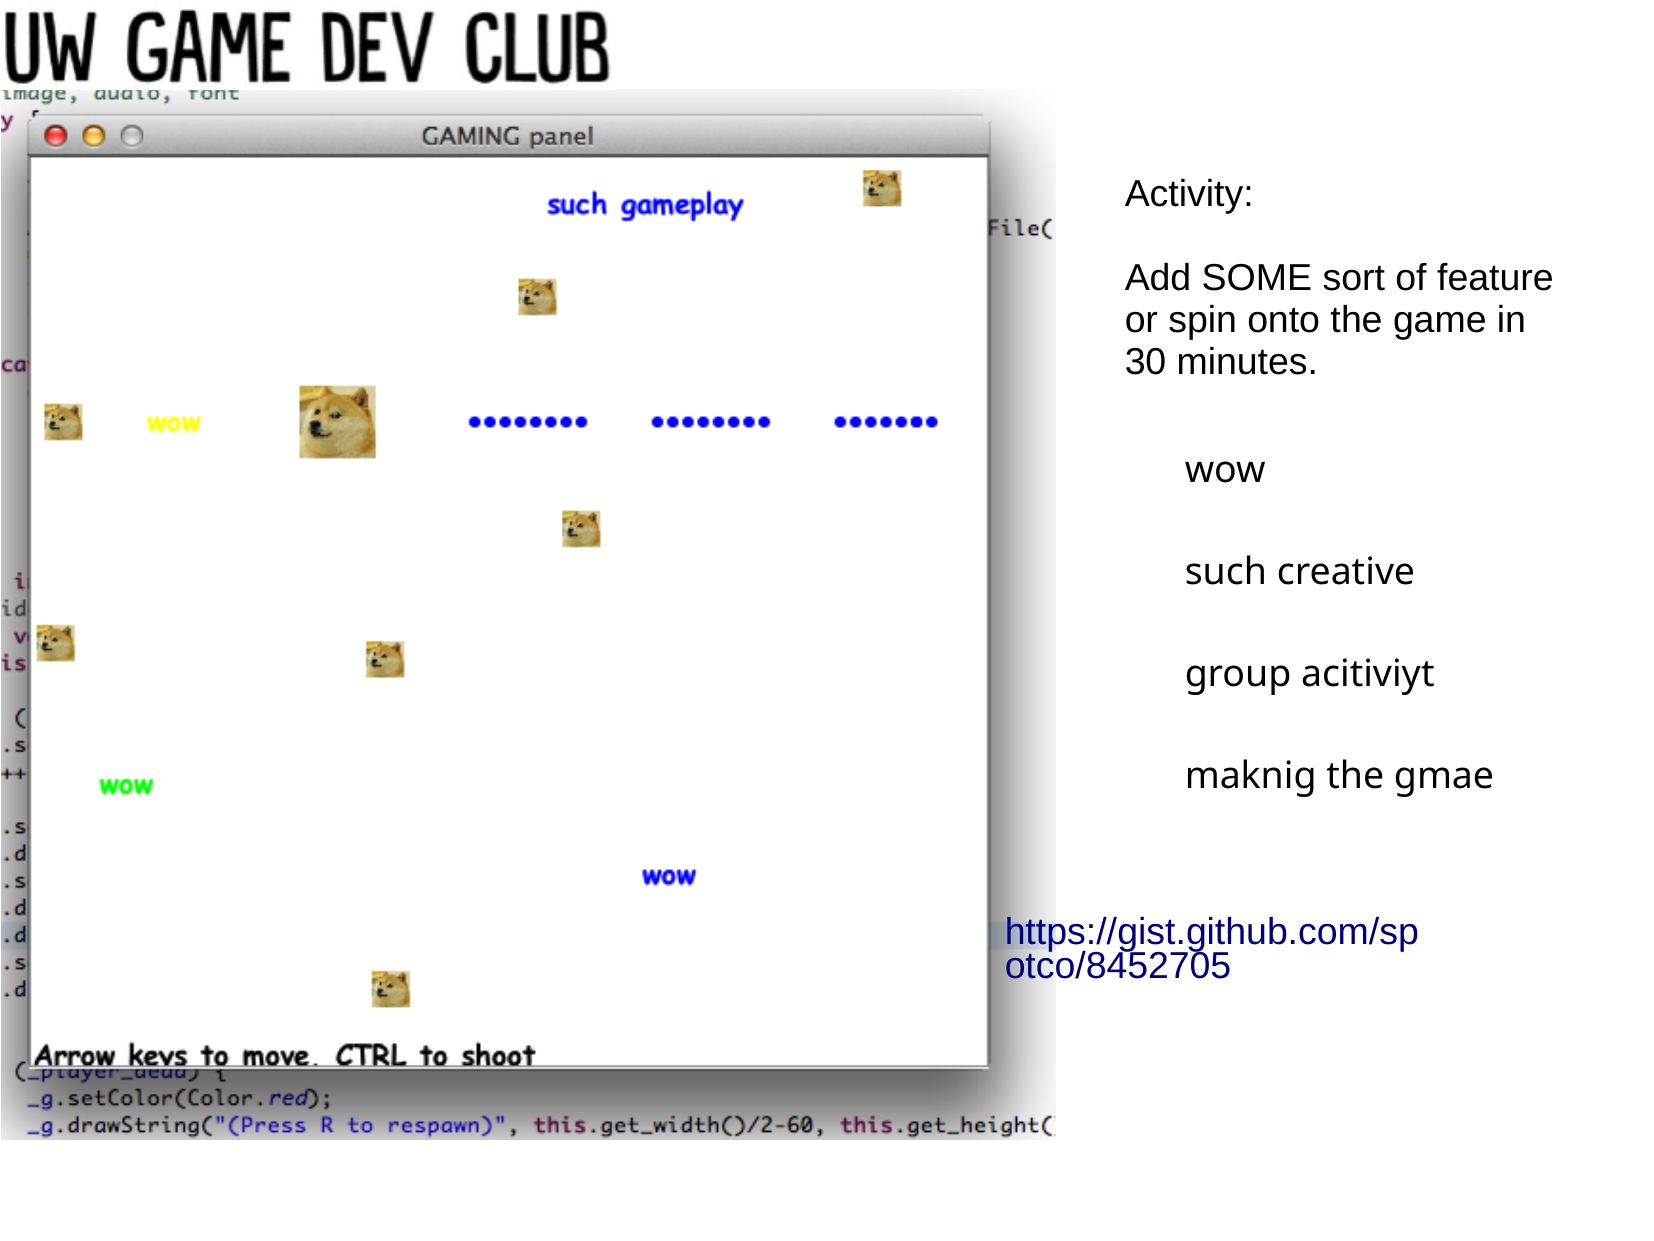

Activity:
Add SOME sort of feature or spin onto the game in 30 minutes.
wow
such creative
group acitiviyt
maknig the gmae
https://gist.github.com/spotco/8452705